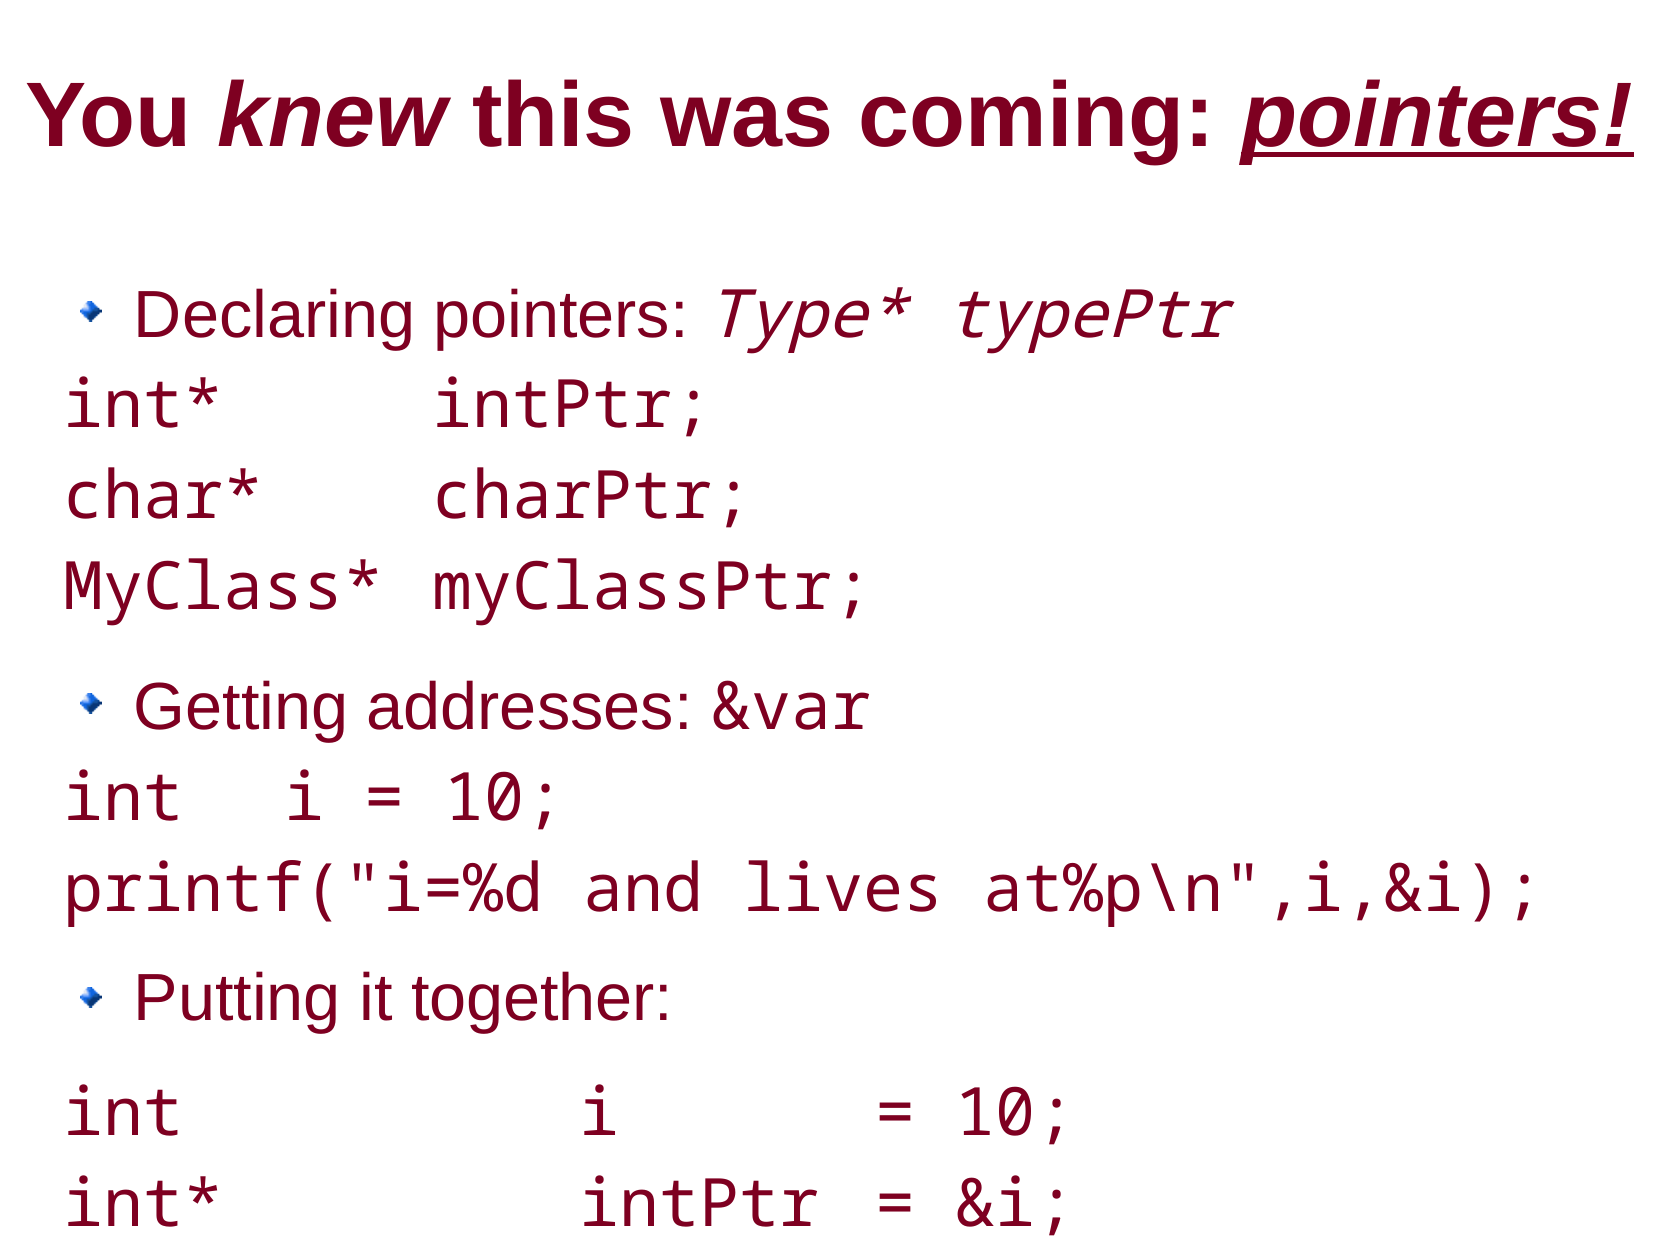

# You knew this was coming: pointers!
Declaring pointers: Type* typePtr
int*			intPtr;
char*			charPtr;
MyClass*	myClassPtr;
Getting addresses: &var
int		i = 10;
printf("i=%d and lives at%p\n",i,&i);
Putting it together:
int						i				= 10;
int*					intPtr	= &i;
const char*		charPtr	= "string const";